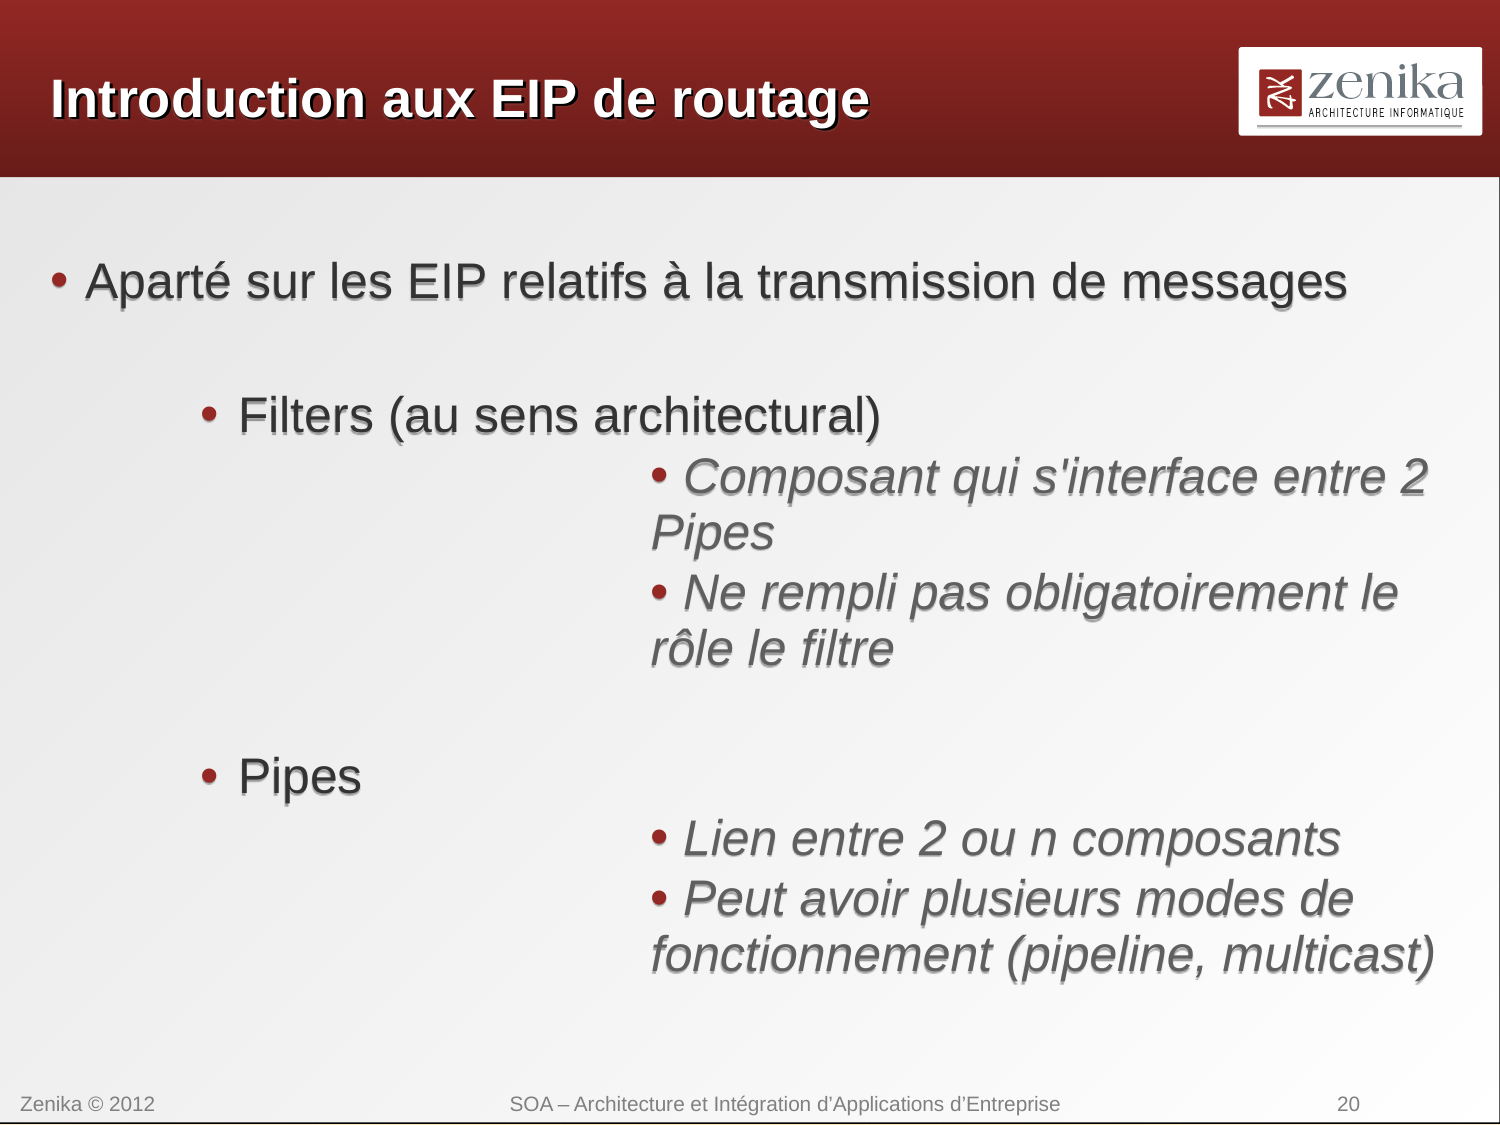

# Introduction aux EIP de routage
Aparté sur les EIP relatifs à la transmission de messages
Filters (au sens architectural)
 Composant qui s'interface entre 2 Pipes
 Ne rempli pas obligatoirement le rôle le filtre
Pipes
 Lien entre 2 ou n composants
 Peut avoir plusieurs modes de fonctionnement (pipeline, multicast)